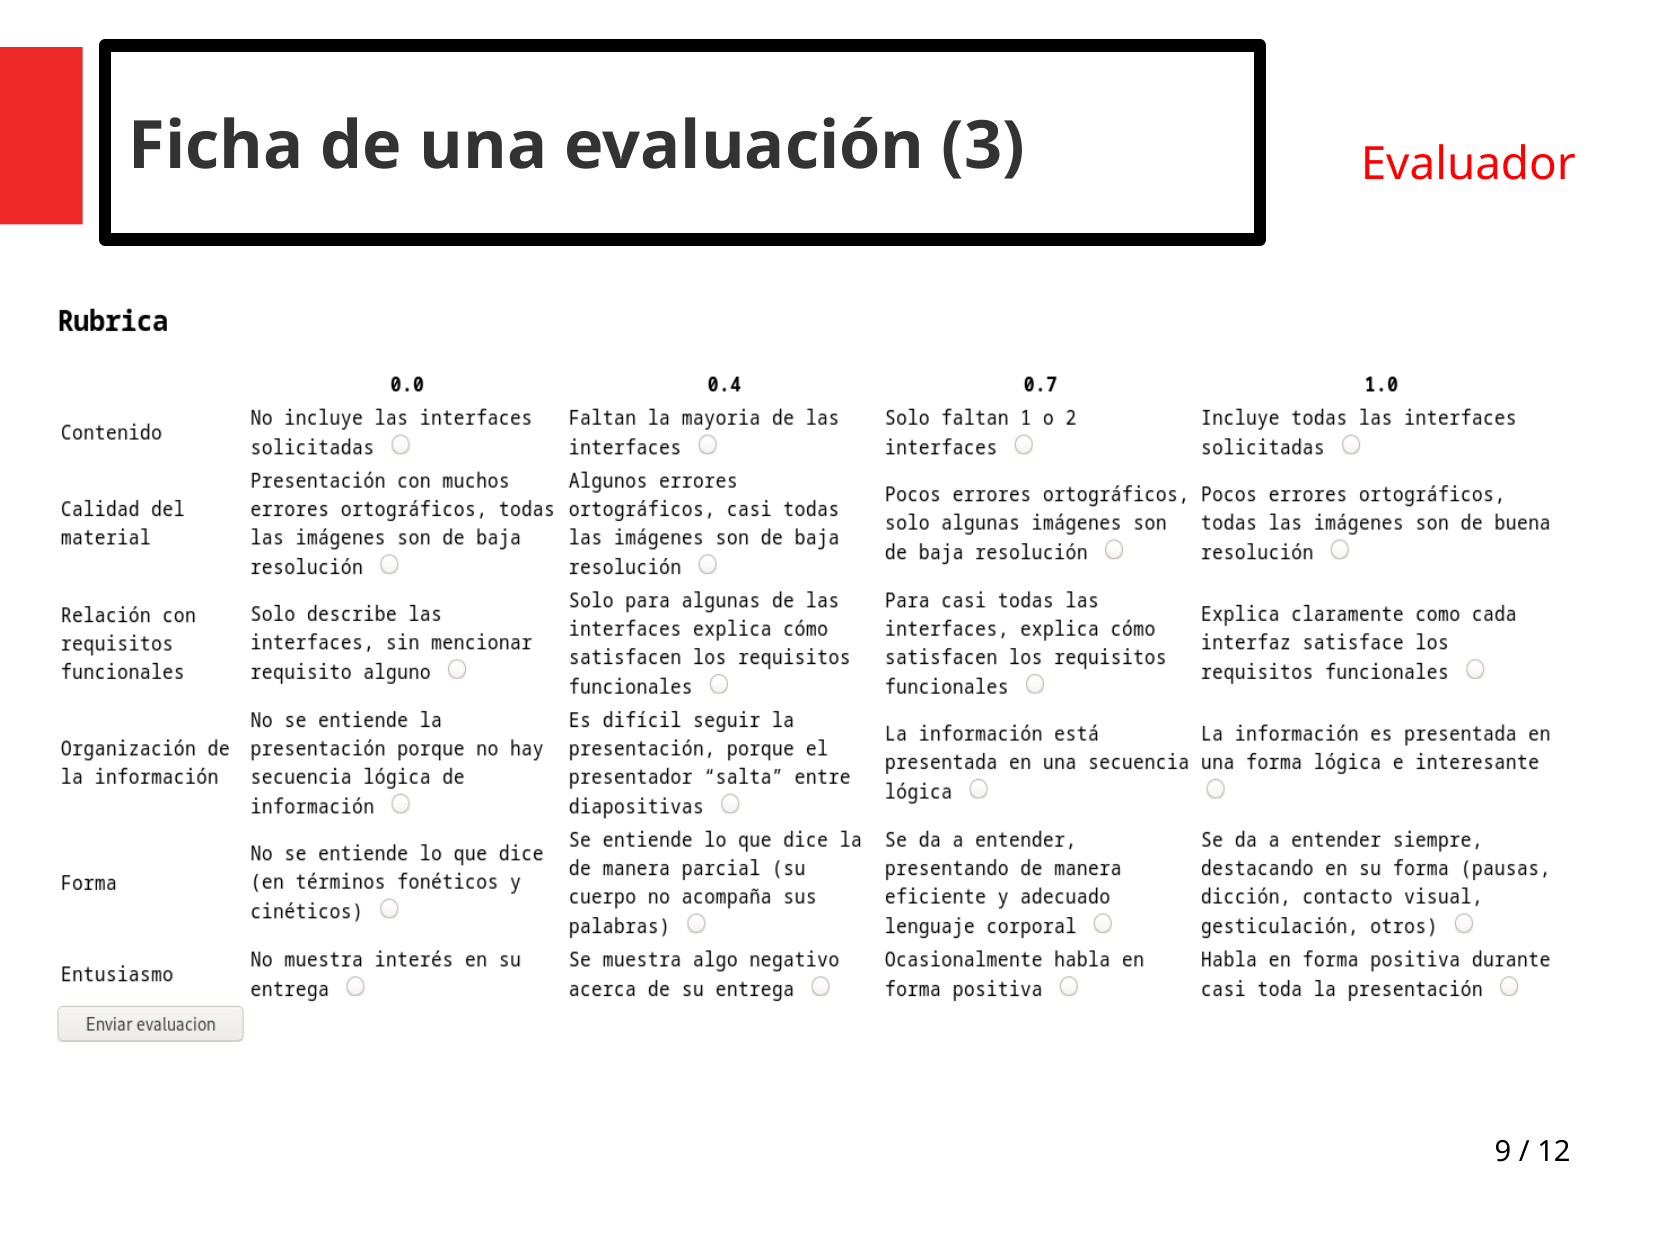

# Ficha de una evaluación (3)
Evaluador
9